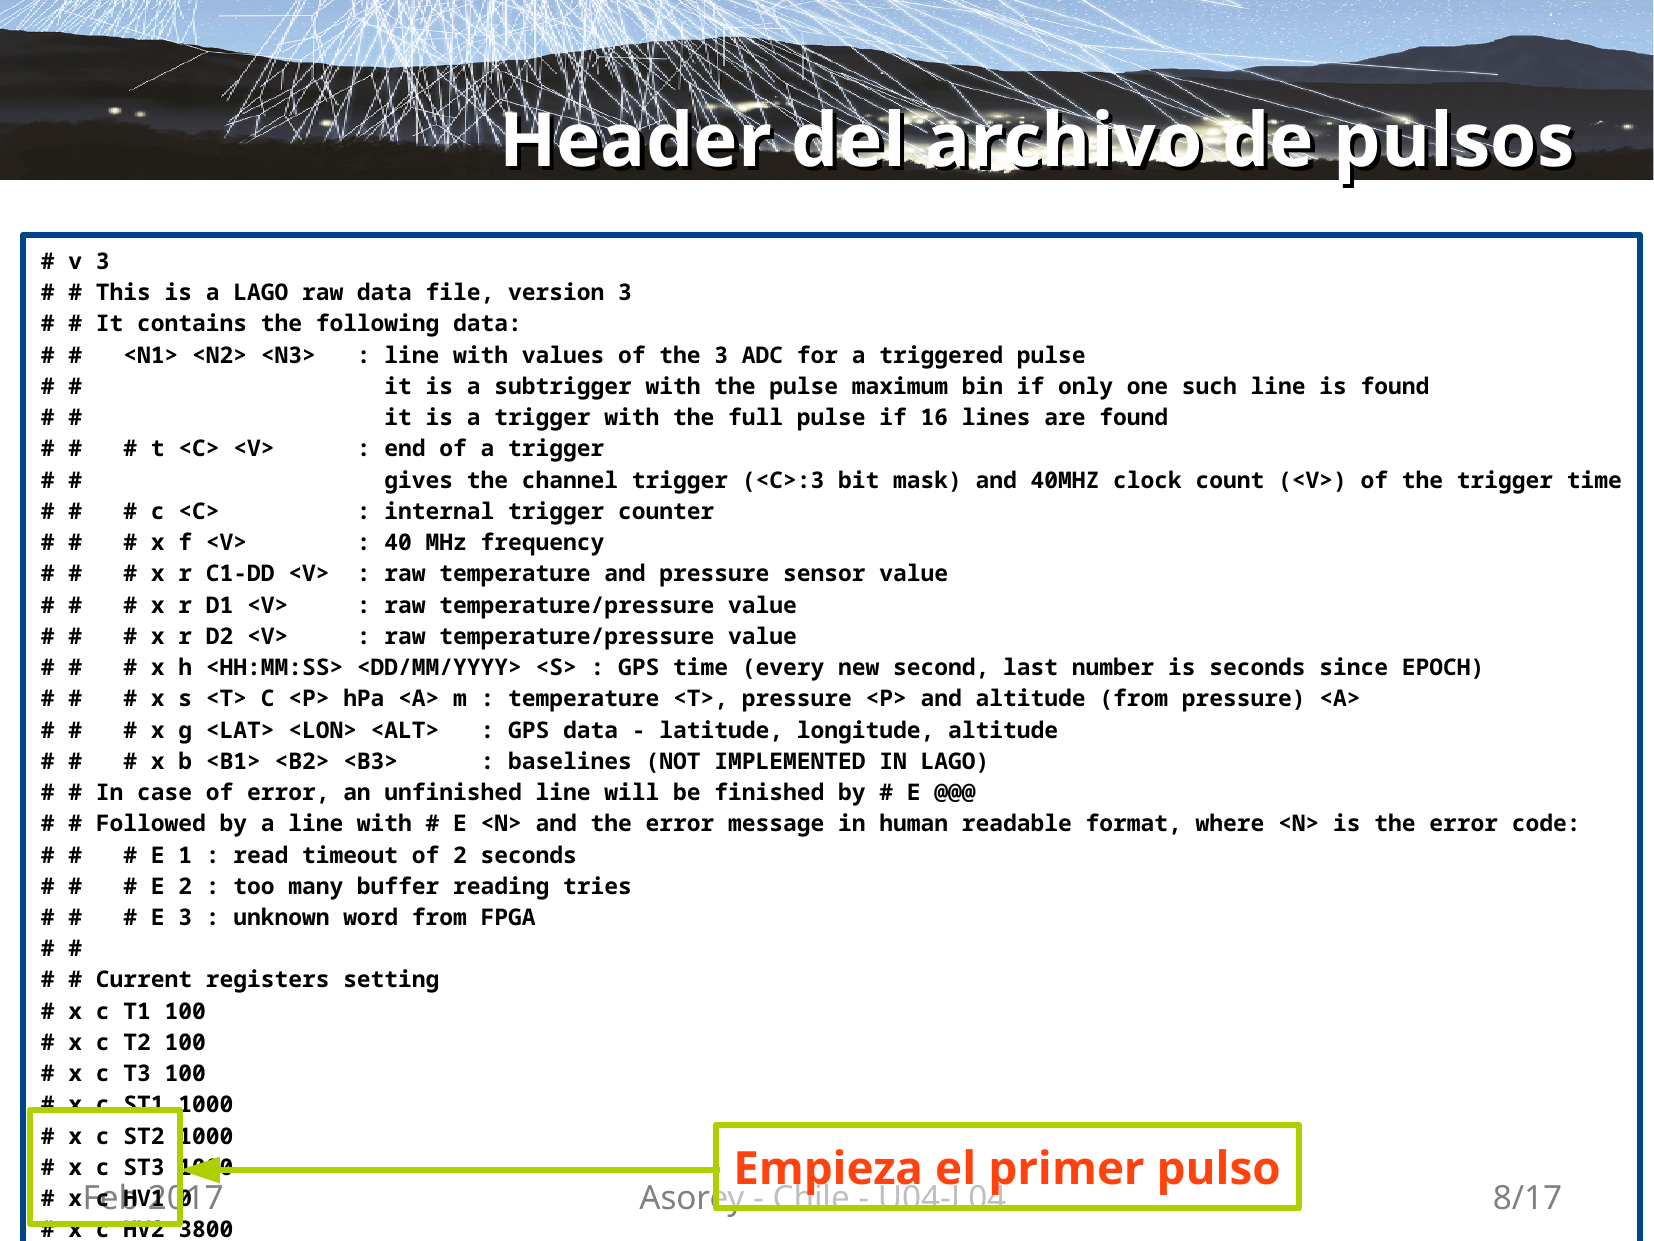

# Header del archivo de pulsos
# v 3
# # This is a LAGO raw data file, version 3
# # It contains the following data:
# # <N1> <N2> <N3> : line with values of the 3 ADC for a triggered pulse
# # it is a subtrigger with the pulse maximum bin if only one such line is found
# # it is a trigger with the full pulse if 16 lines are found
# # # t <C> <V> : end of a trigger
# # gives the channel trigger (<C>:3 bit mask) and 40MHZ clock count (<V>) of the trigger time
# # # c <C> : internal trigger counter
# # # x f <V> : 40 MHz frequency
# # # x r C1-DD <V> : raw temperature and pressure sensor value
# # # x r D1 <V> : raw temperature/pressure value
# # # x r D2 <V> : raw temperature/pressure value
# # # x h <HH:MM:SS> <DD/MM/YYYY> <S> : GPS time (every new second, last number is seconds since EPOCH)
# # # x s <T> C <P> hPa <A> m : temperature <T>, pressure <P> and altitude (from pressure) <A>
# # # x g <LAT> <LON> <ALT> : GPS data - latitude, longitude, altitude
# # # x b <B1> <B2> <B3> : baselines (NOT IMPLEMENTED IN LAGO)
# # In case of error, an unfinished line will be finished by # E @@@
# # Followed by a line with # E <N> and the error message in human readable format, where <N> is the error code:
# # # E 1 : read timeout of 2 seconds
# # # E 2 : too many buffer reading tries
# # # E 3 : unknown word from FPGA
# #
# # Current registers setting
# x c T1 100
# x c T2 100
# x c T3 100
# x c ST1 1000
# x c ST2 1000
# x c ST3 1000
# x c HV1 0
# x c HV2 3800
# x c HV3 2100
# x c GPSTM UTC
# # This file was started on DPR_Lab
# # Machine local time was Fri Jun 22 20:00:01 2012
# # WARNING, there is no GPS, using PC time
# x h 23:00:00 22/06/2012 1340406000ﾺ
52 47 50
51 47 52
53 101 79
54 70 59
Empieza el primer pulso
Feb 2017
Asorey - Chile - U04-L04
8